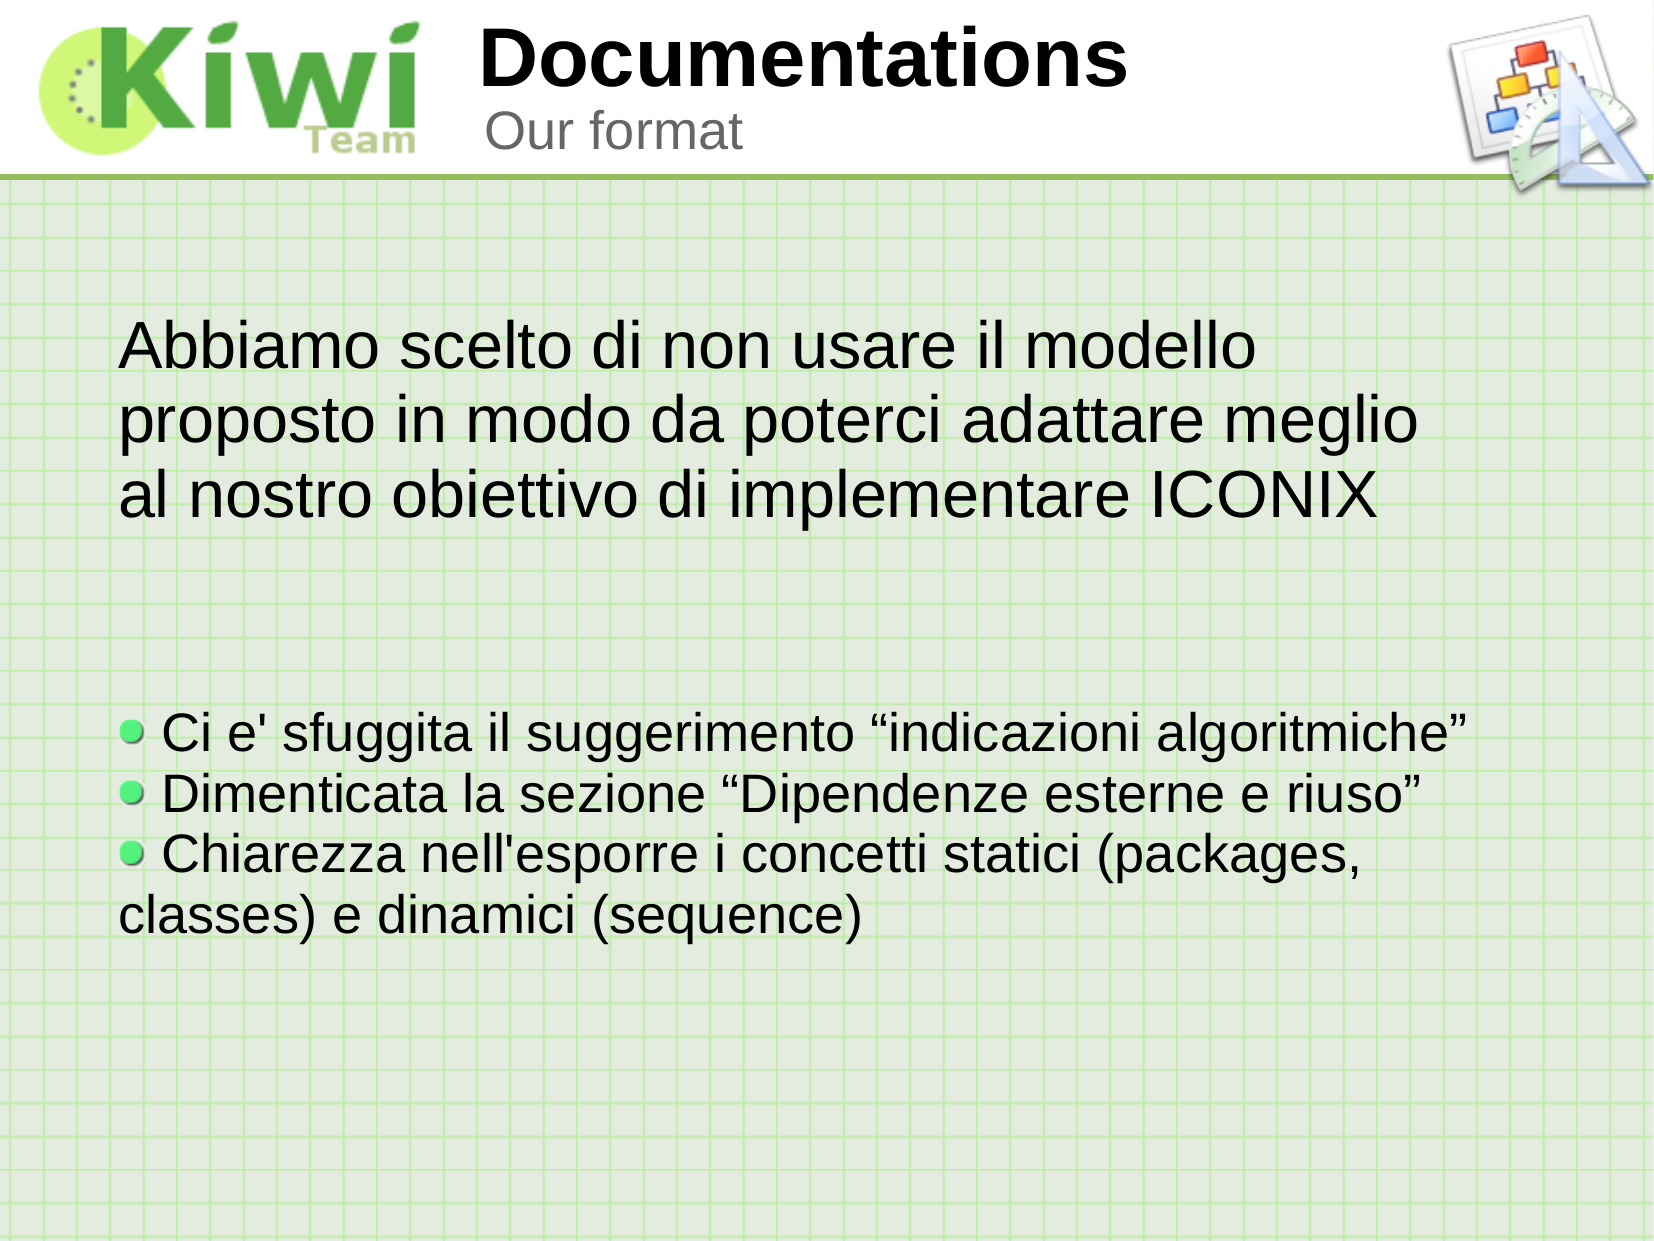

# Documentations
Our format
Abbiamo scelto di non usare il modello proposto in modo da poterci adattare meglio al nostro obiettivo di implementare ICONIX
 Ci e' sfuggita il suggerimento “indicazioni algoritmiche”
 Dimenticata la sezione “Dipendenze esterne e riuso”
 Chiarezza nell'esporre i concetti statici (packages, classes) e dinamici (sequence)